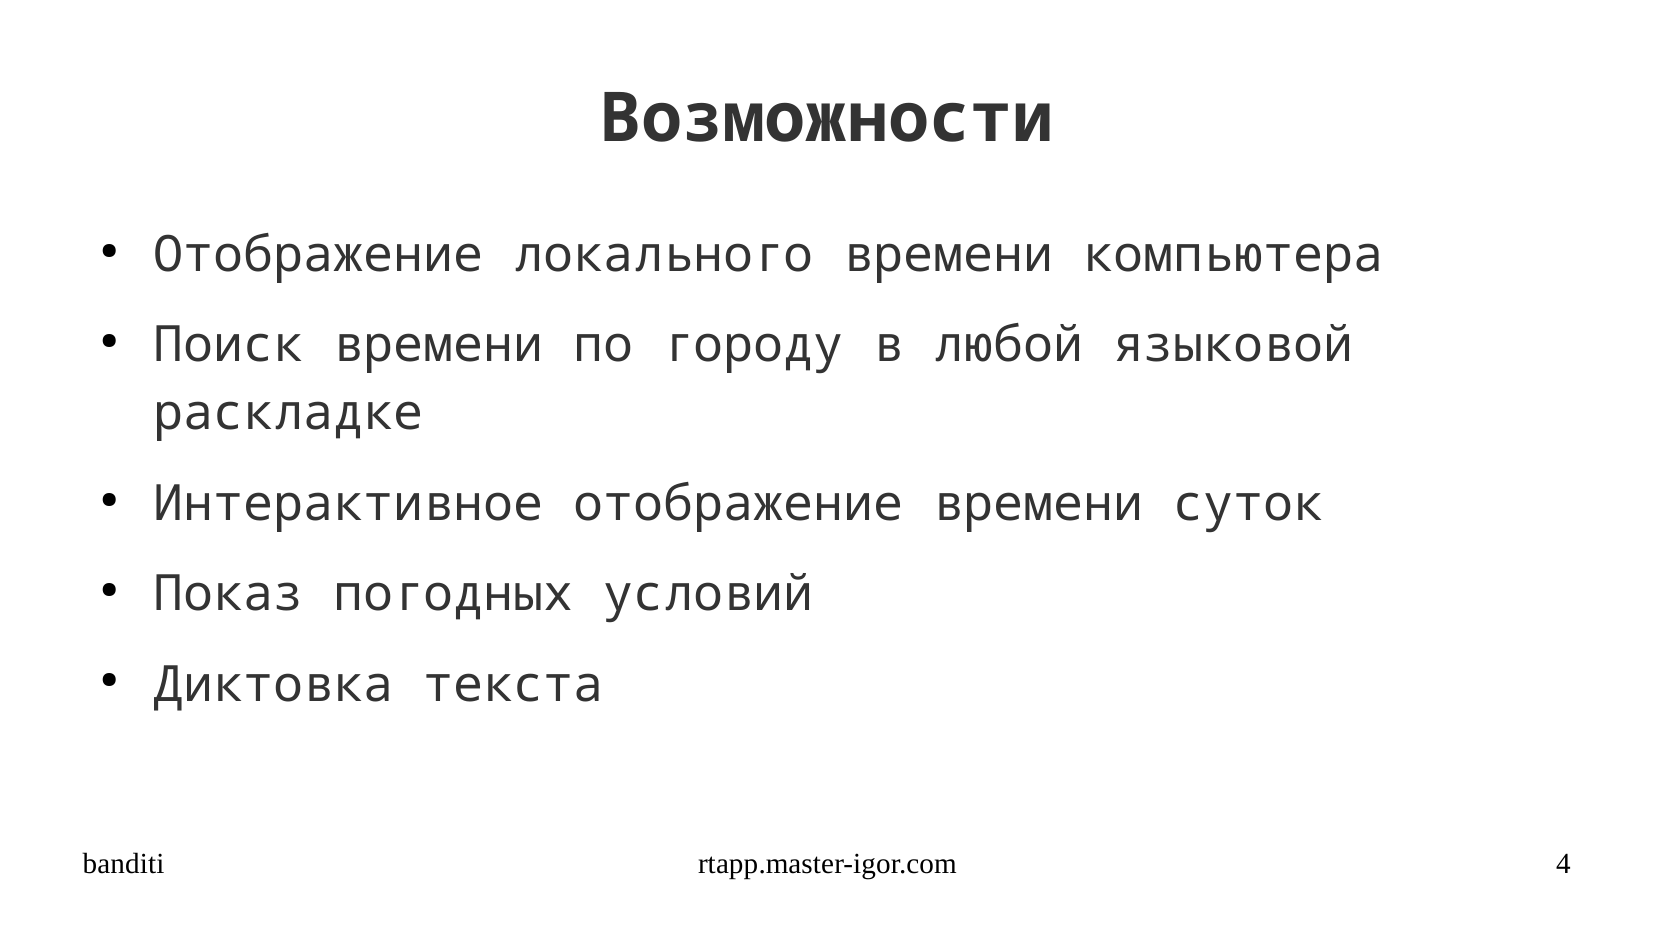

# Возможности
Отображение локального времени компьютера
Поиск времени по городу в любой языковой раскладке
Интерактивное отображение времени суток
Показ погодных условий
Диктовка текста
banditi
rtapp.master-igor.com
4